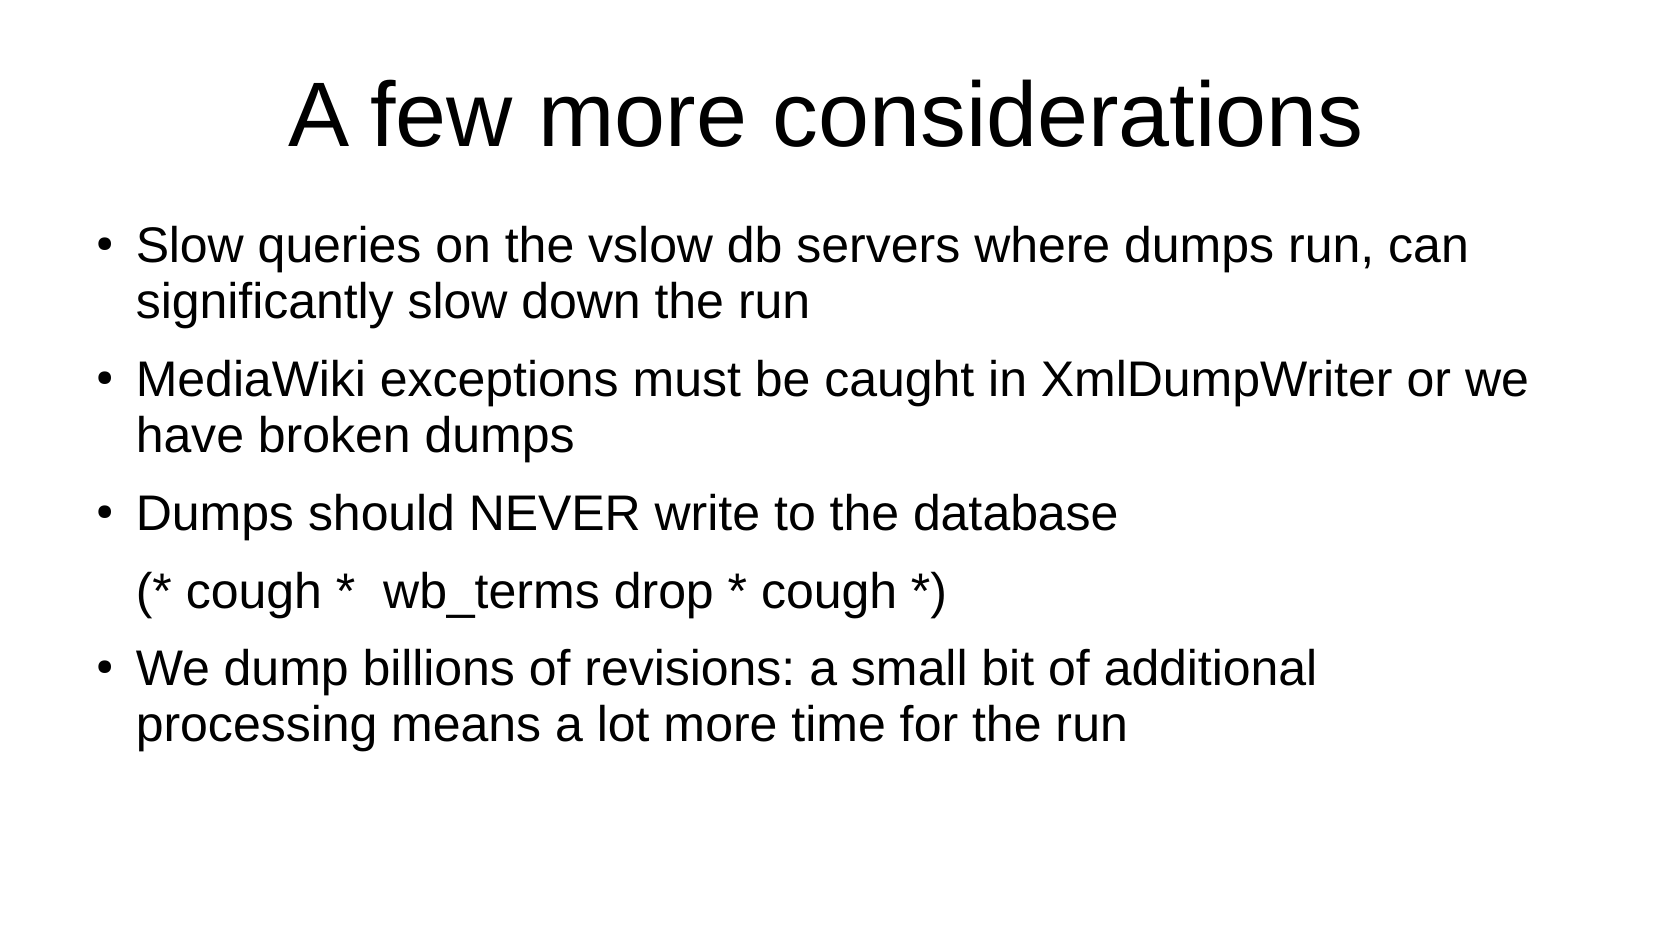

# A few more considerations
Slow queries on the vslow db servers where dumps run, can significantly slow down the run
MediaWiki exceptions must be caught in XmlDumpWriter or we have broken dumps
Dumps should NEVER write to the database
(* cough * wb_terms drop * cough *)
We dump billions of revisions: a small bit of additional processing means a lot more time for the run